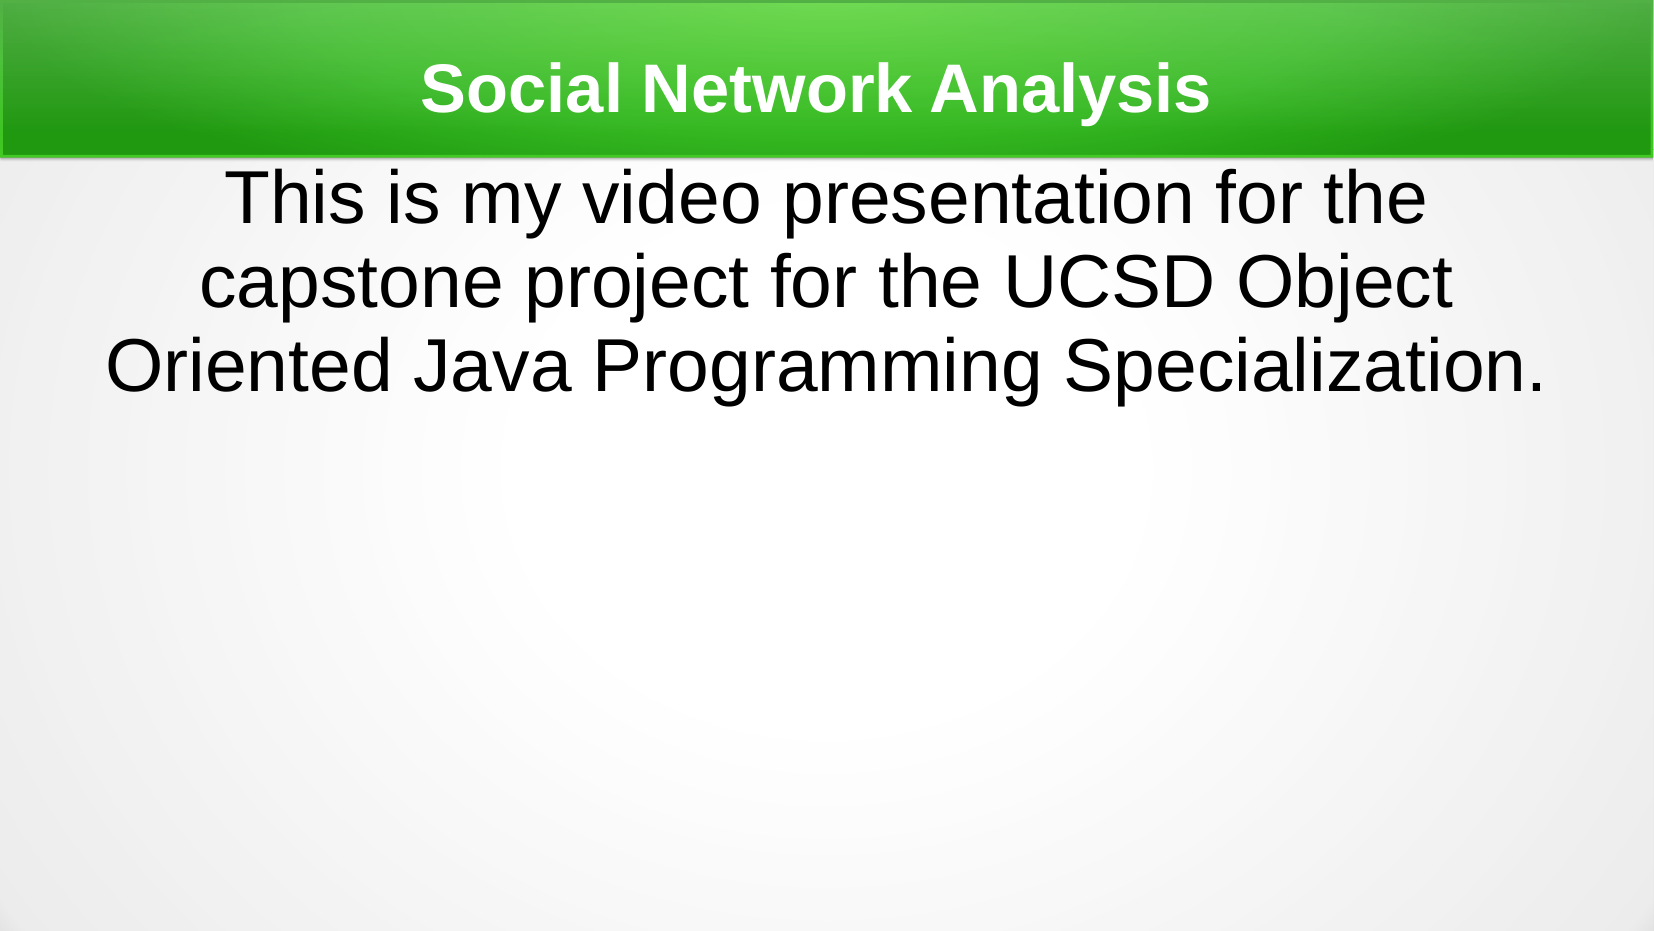

# Social Network Analysis
This is my video presentation for the capstone project for the UCSD Object Oriented Java Programming Specialization.